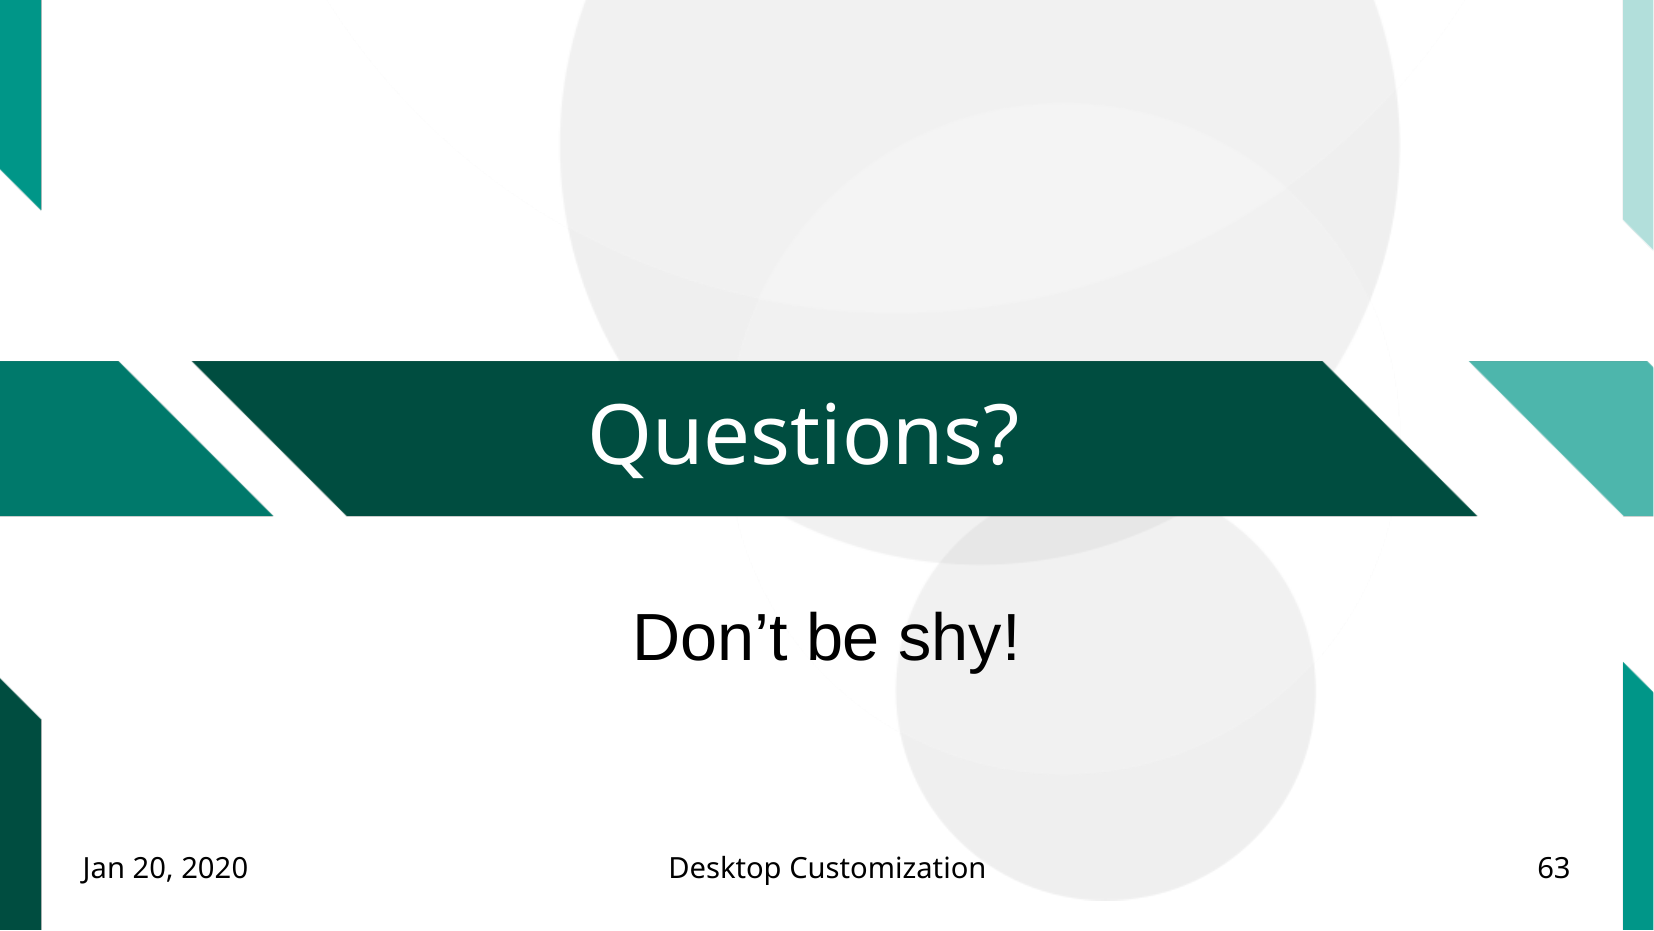

# Questions?
Don’t be shy!
Jan 20, 2020
Desktop Customization
63